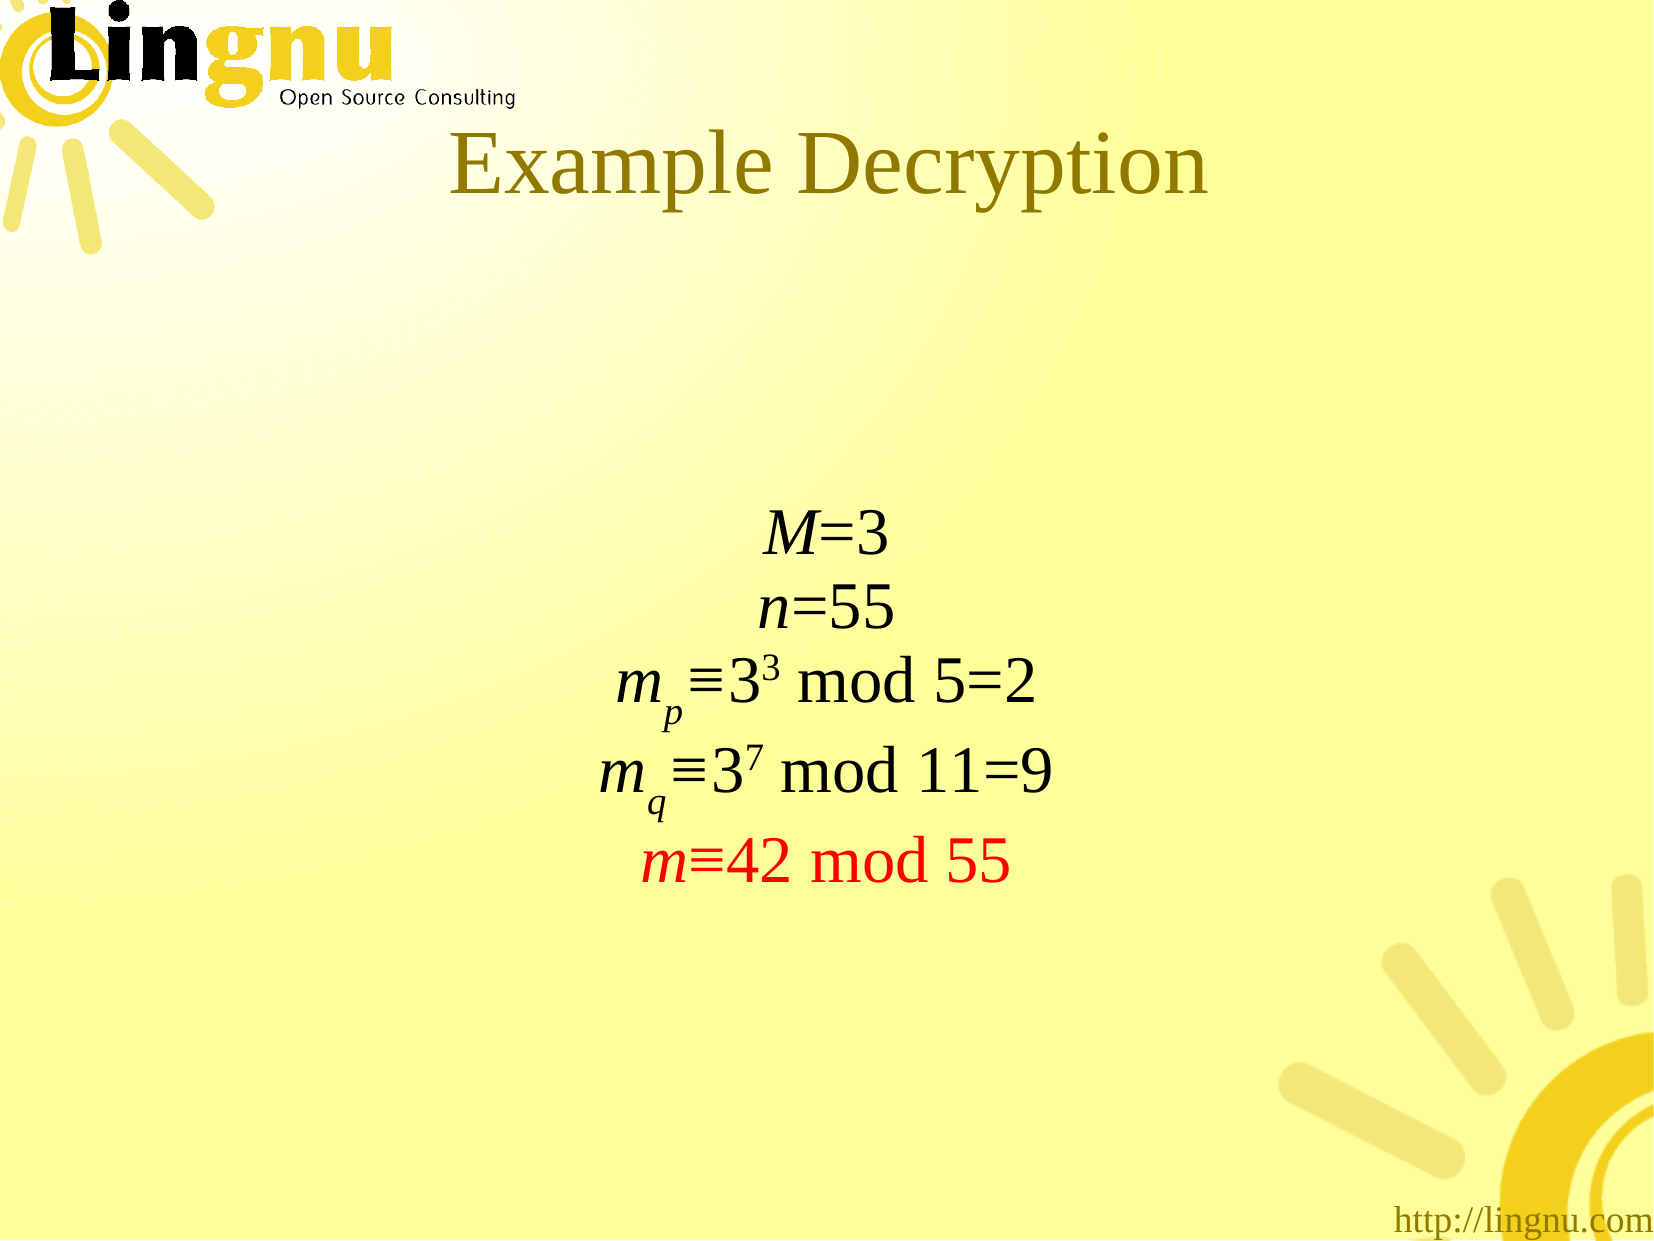

# Example Decryption
M=3
n=55
mp≡33 mod 5=2
mq≡37 mod 11=9
m≡42 mod 55